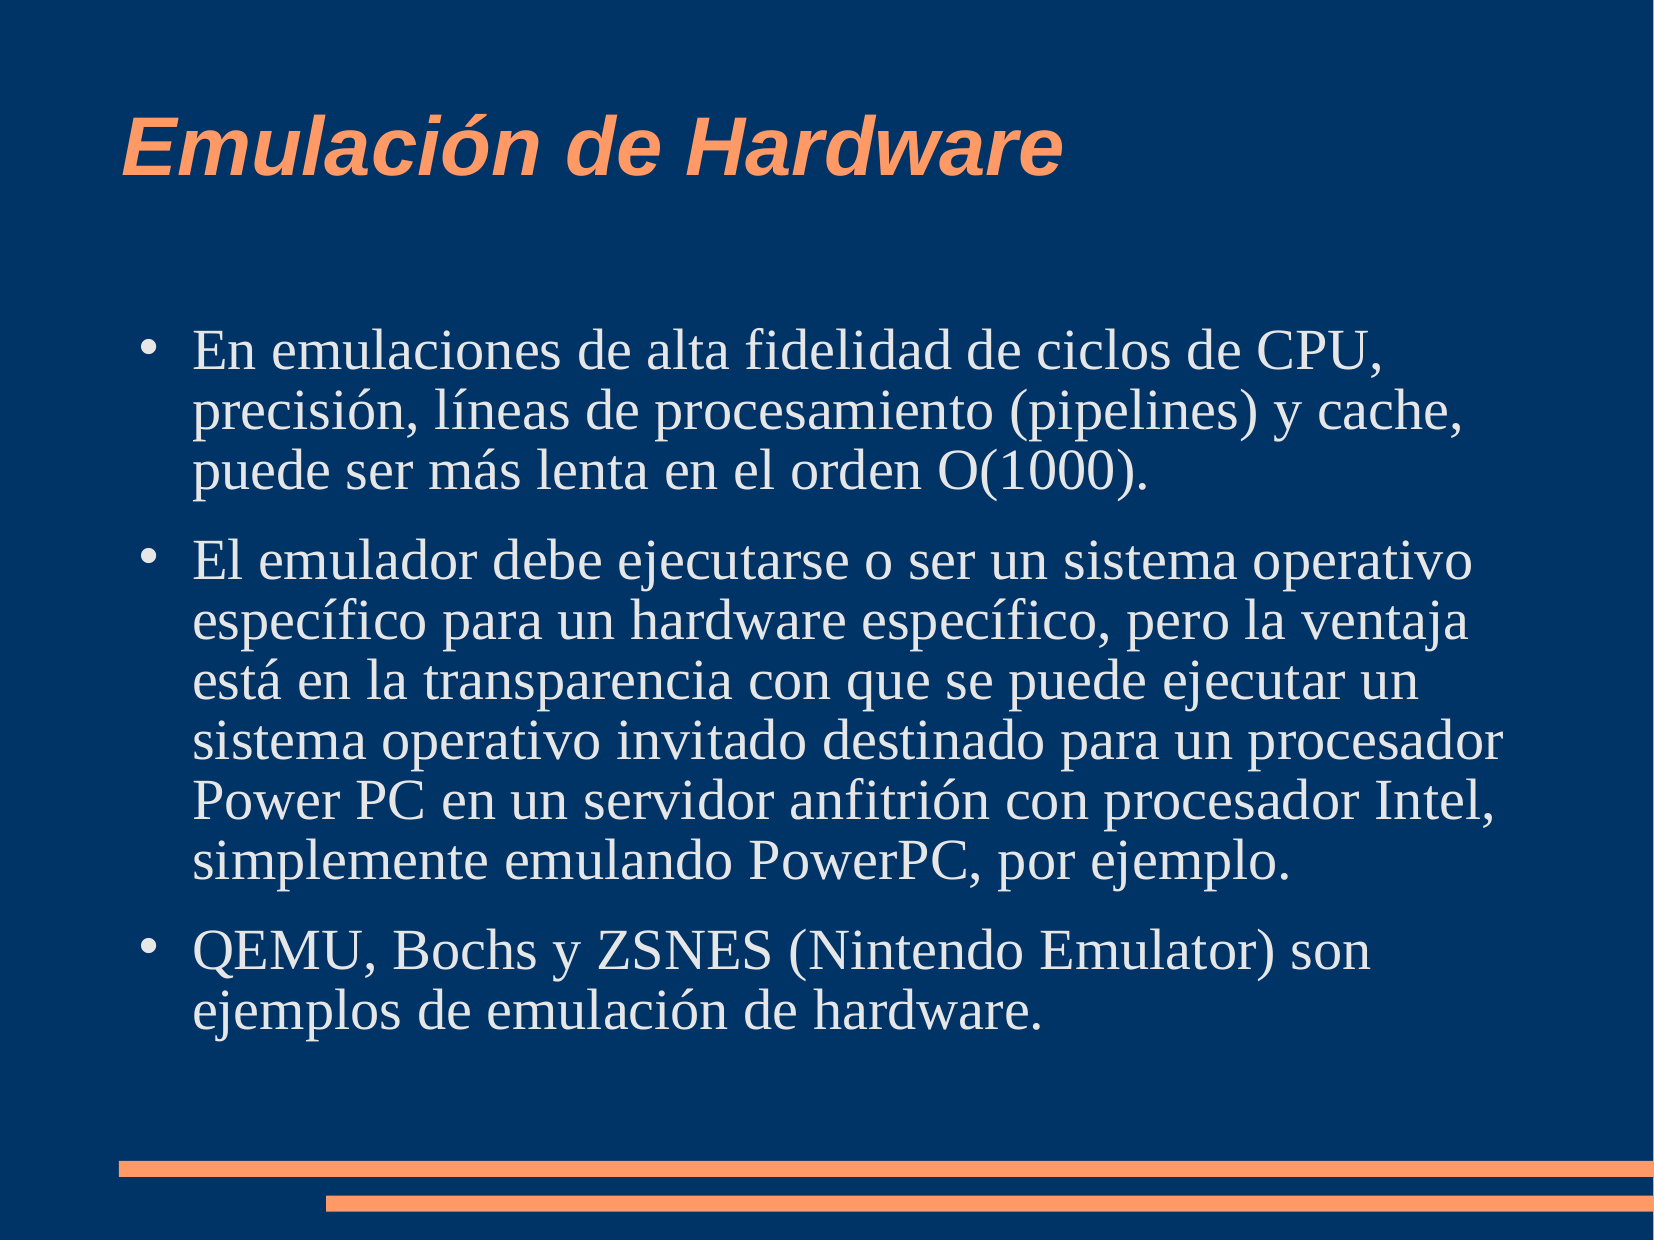

# Emulación de Hardware
En emulaciones de alta fidelidad de ciclos de CPU, precisión, líneas de procesamiento (pipelines) y cache, puede ser más lenta en el orden O(1000).
El emulador debe ejecutarse o ser un sistema operativo específico para un hardware específico, pero la ventaja está en la transparencia con que se puede ejecutar un sistema operativo invitado destinado para un procesador Power PC en un servidor anfitrión con procesador Intel, simplemente emulando PowerPC, por ejemplo.
QEMU, Bochs y ZSNES (Nintendo Emulator) son ejemplos de emulación de hardware.